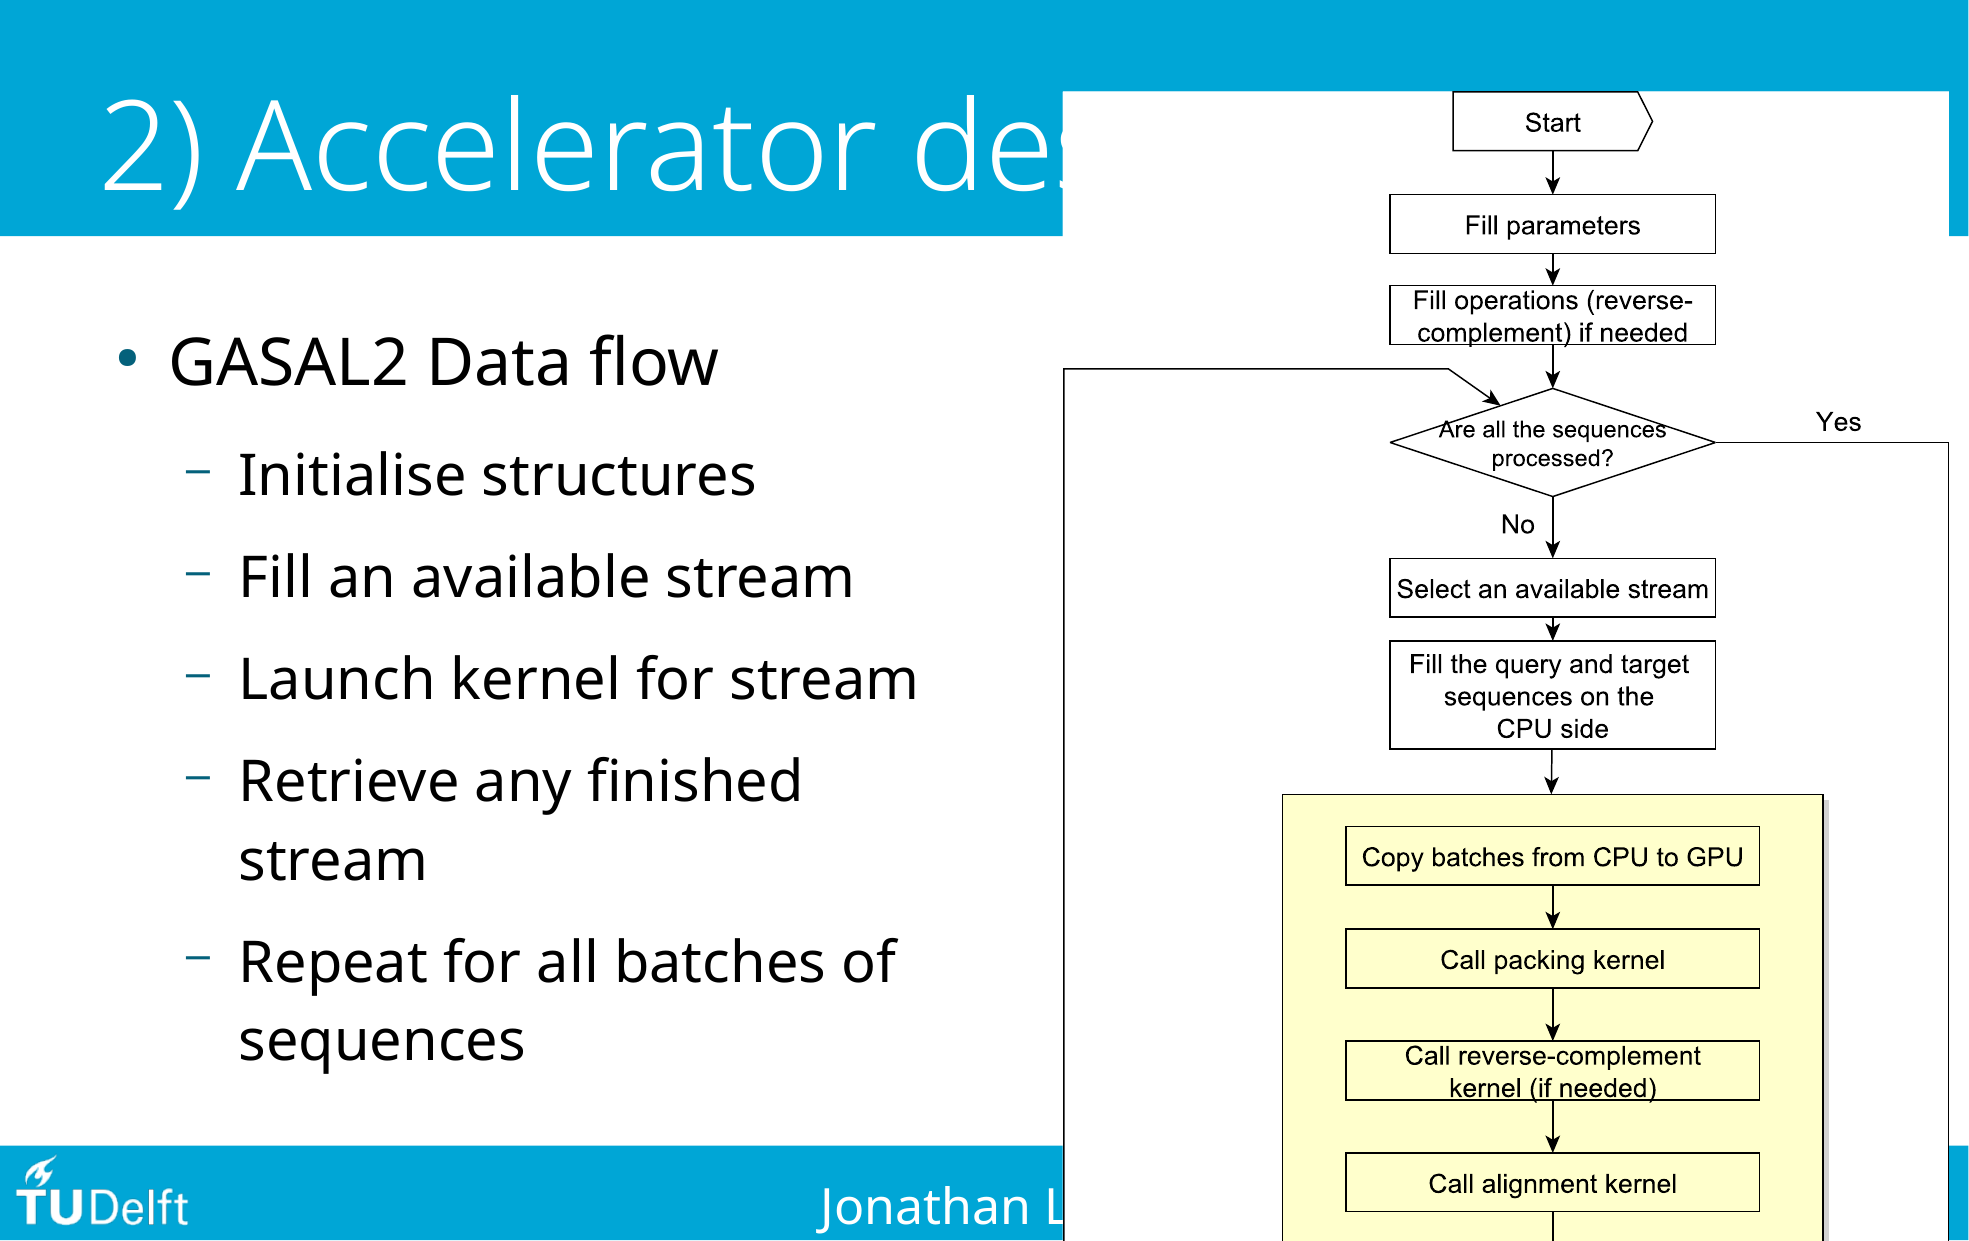

# 2) Accelerator design: workflow
GASAL2 Data flow
Initialise structures
Fill an available stream
Launch kernel for stream
Retrieve any finished stream
Repeat for all batches of sequences
Jonathan Lévy
11